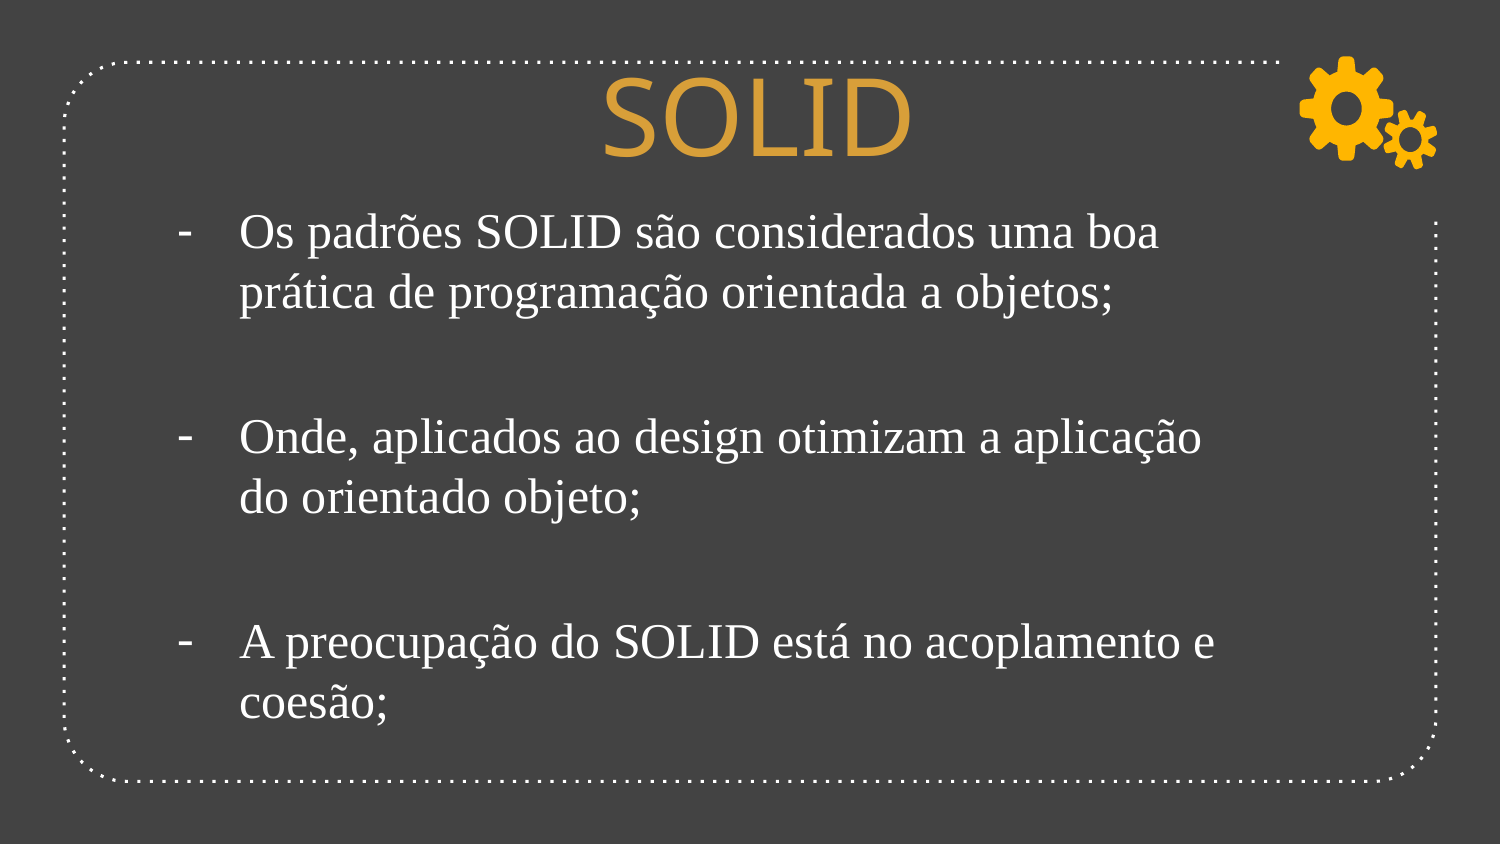

# SOLID
Os padrões SOLID são considerados uma boa prática de programação orientada a objetos;
Onde, aplicados ao design otimizam a aplicação do orientado objeto;
A preocupação do SOLID está no acoplamento e coesão;